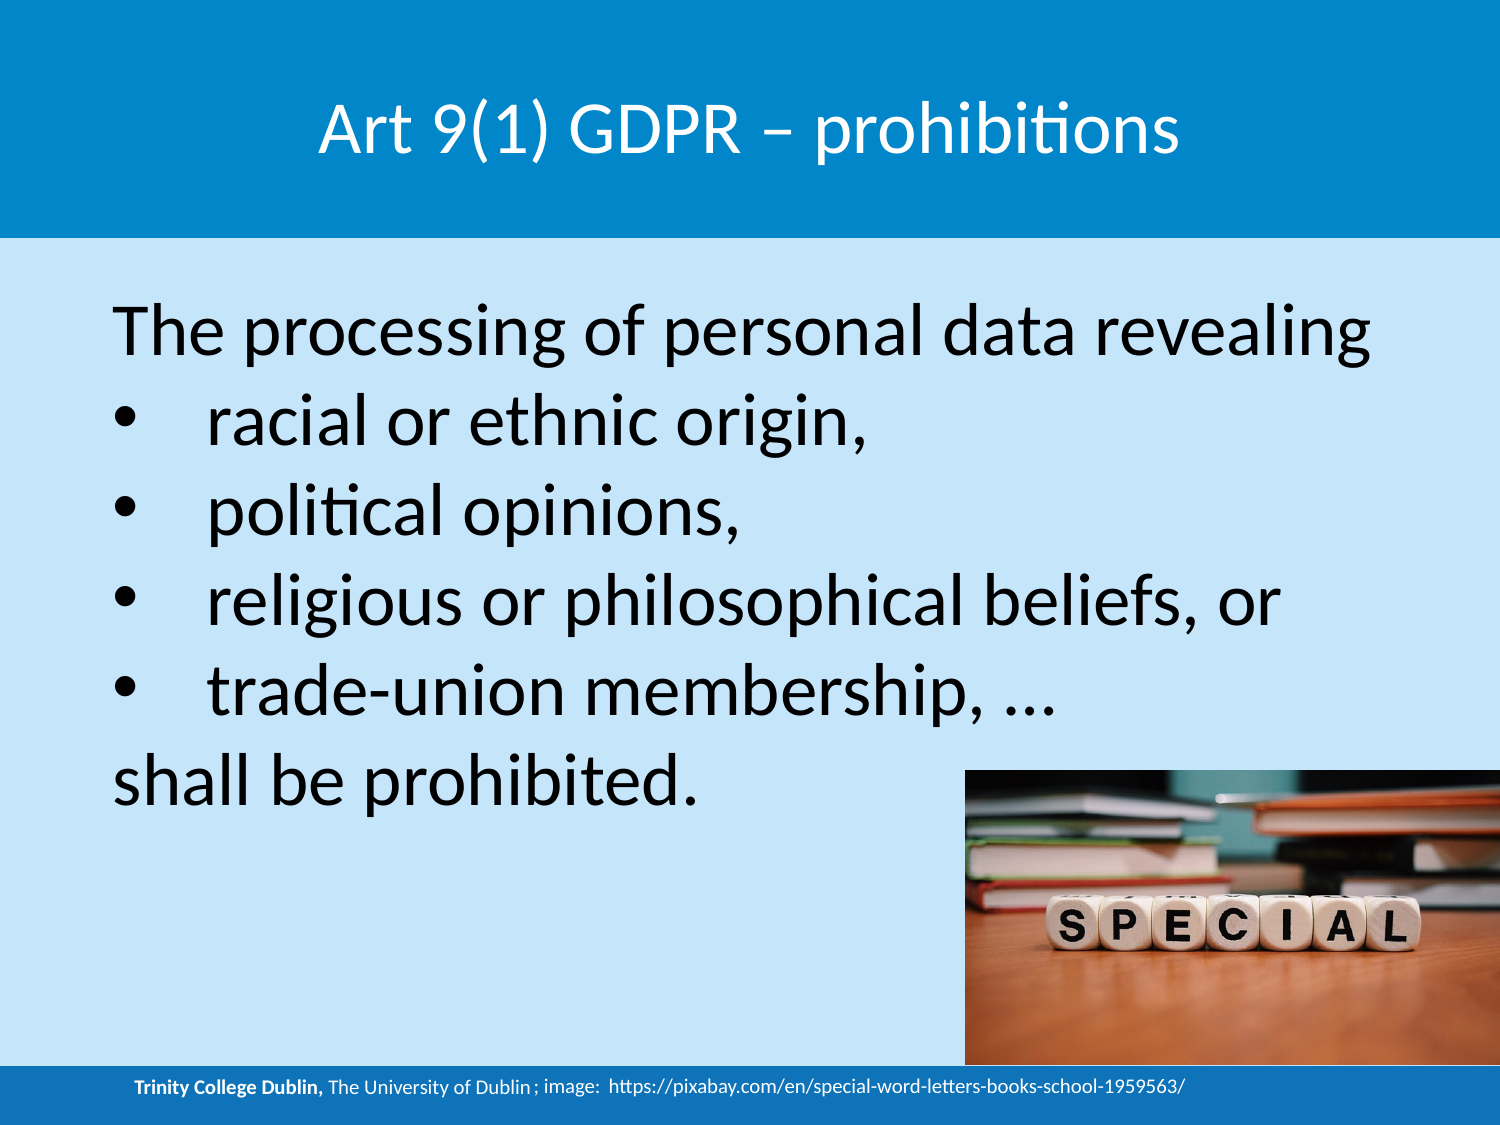

Art 9(1) GDPR – prohibitions
The processing of personal data revealing
racial or ethnic origin,
political opinions,
religious or philosophical beliefs, or
trade-union membership, …
shall be prohibited.
; image:
https://pixabay.com/en/special-word-letters-books-school-1959563/